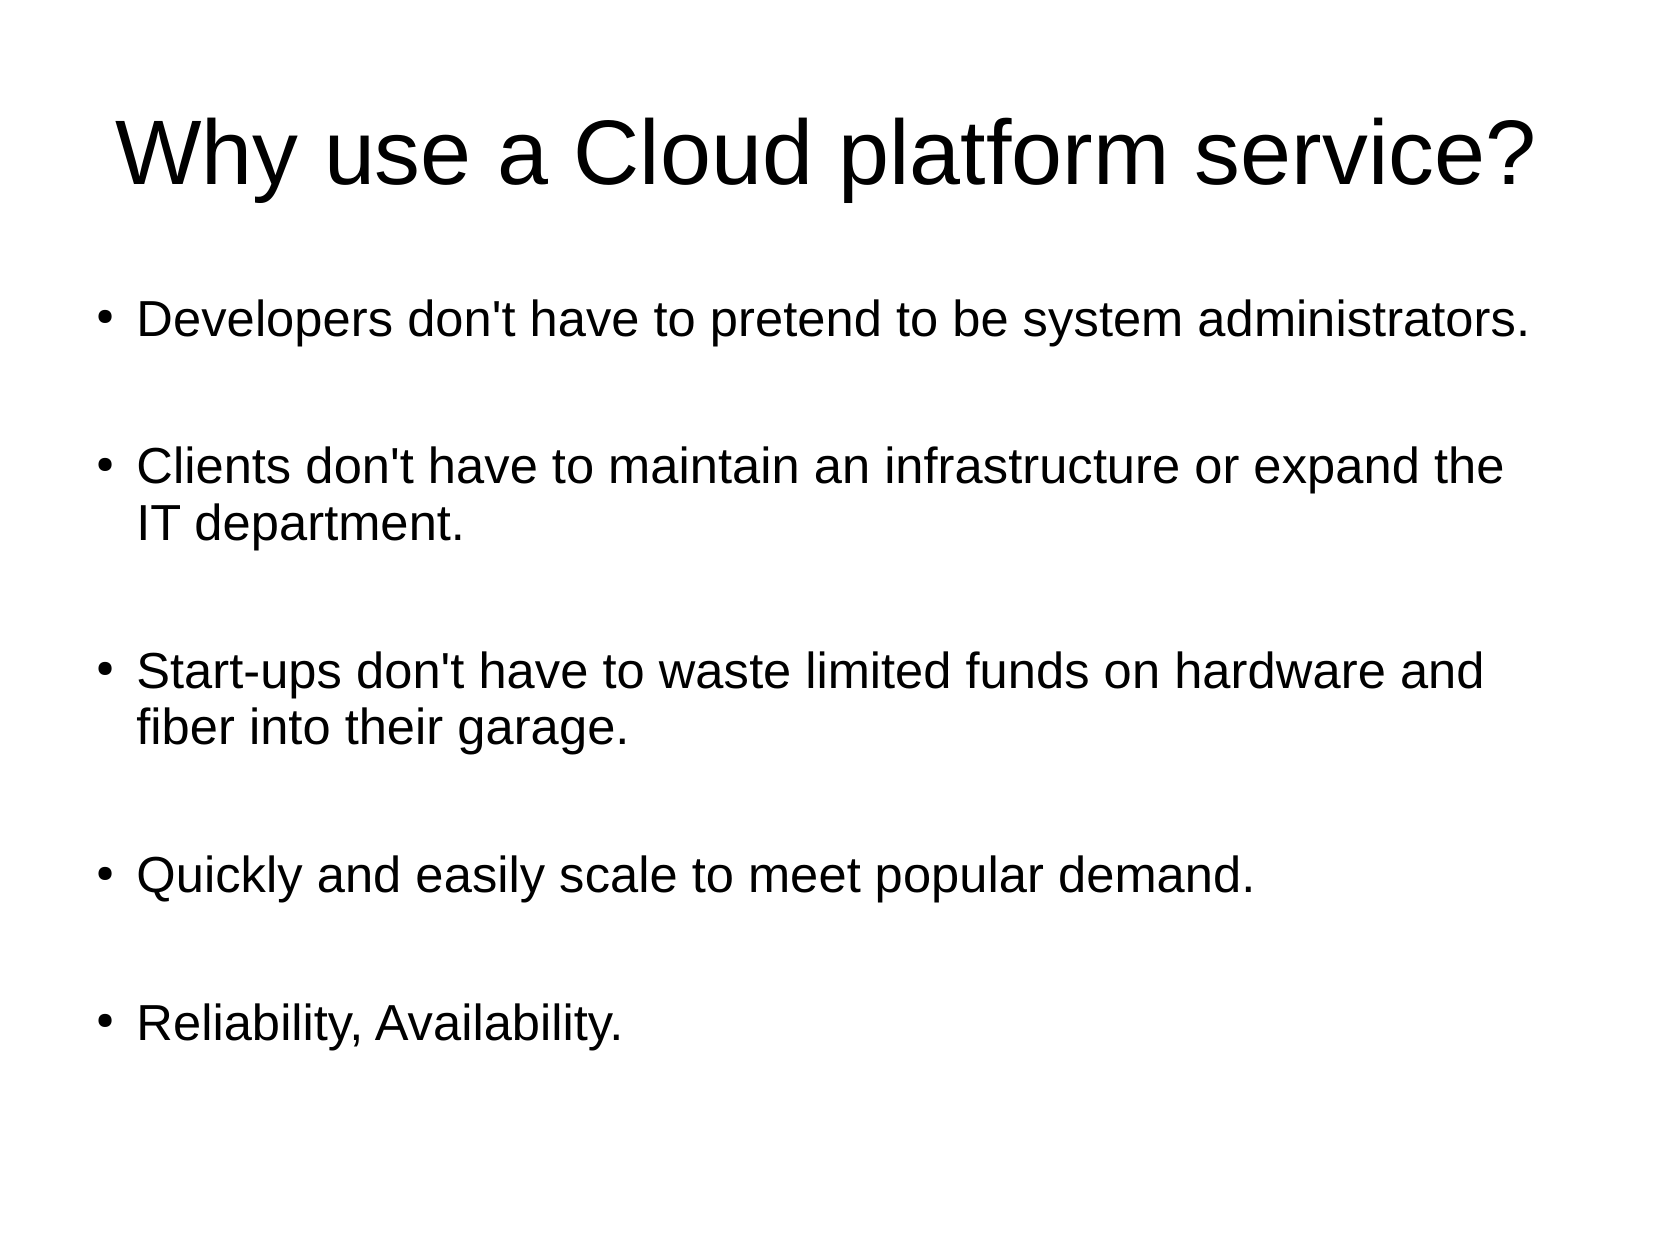

# Why use a Cloud platform service?
Developers don't have to pretend to be system administrators.
Clients don't have to maintain an infrastructure or expand the IT department.
Start-ups don't have to waste limited funds on hardware and fiber into their garage.
Quickly and easily scale to meet popular demand.
Reliability, Availability.